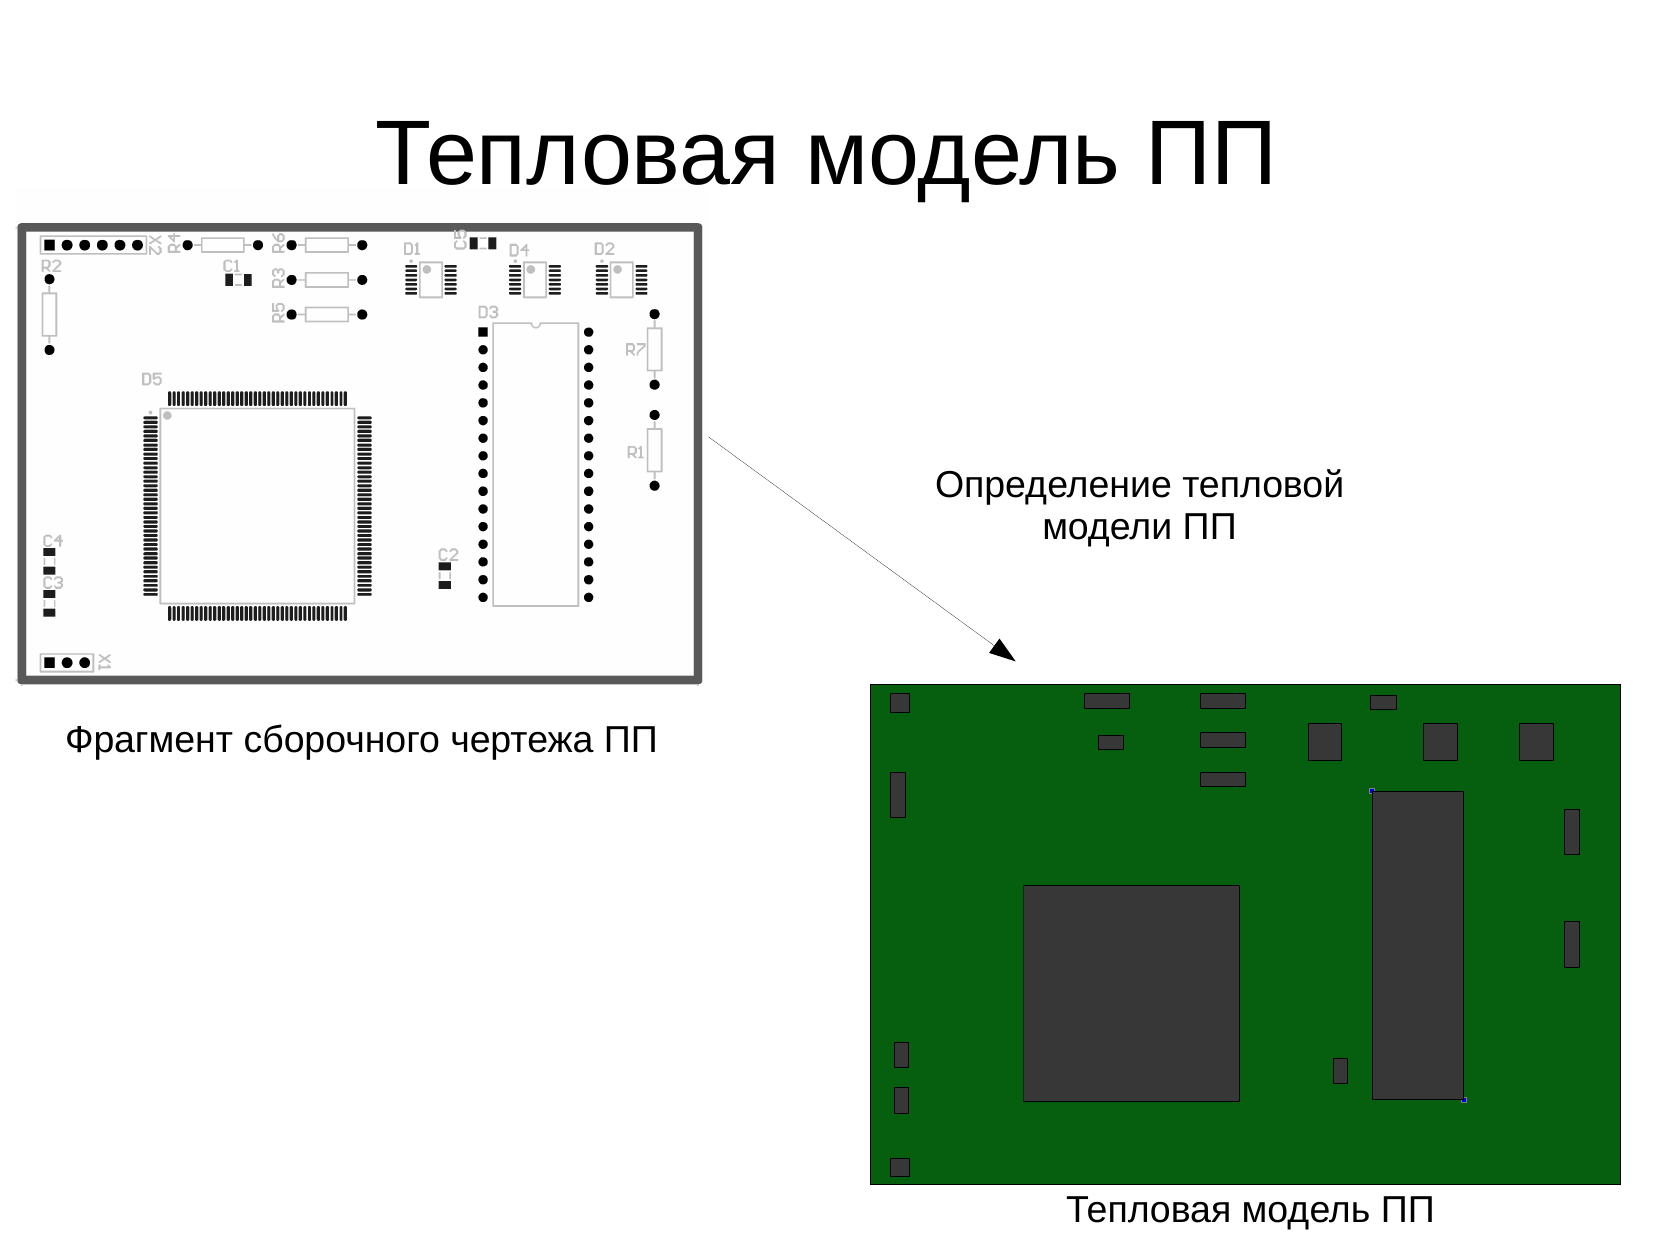

# Тепловая модель ПП
Определение тепловой модели ПП
Фрагмент сборочного чертежа ПП
Тепловая модель ПП